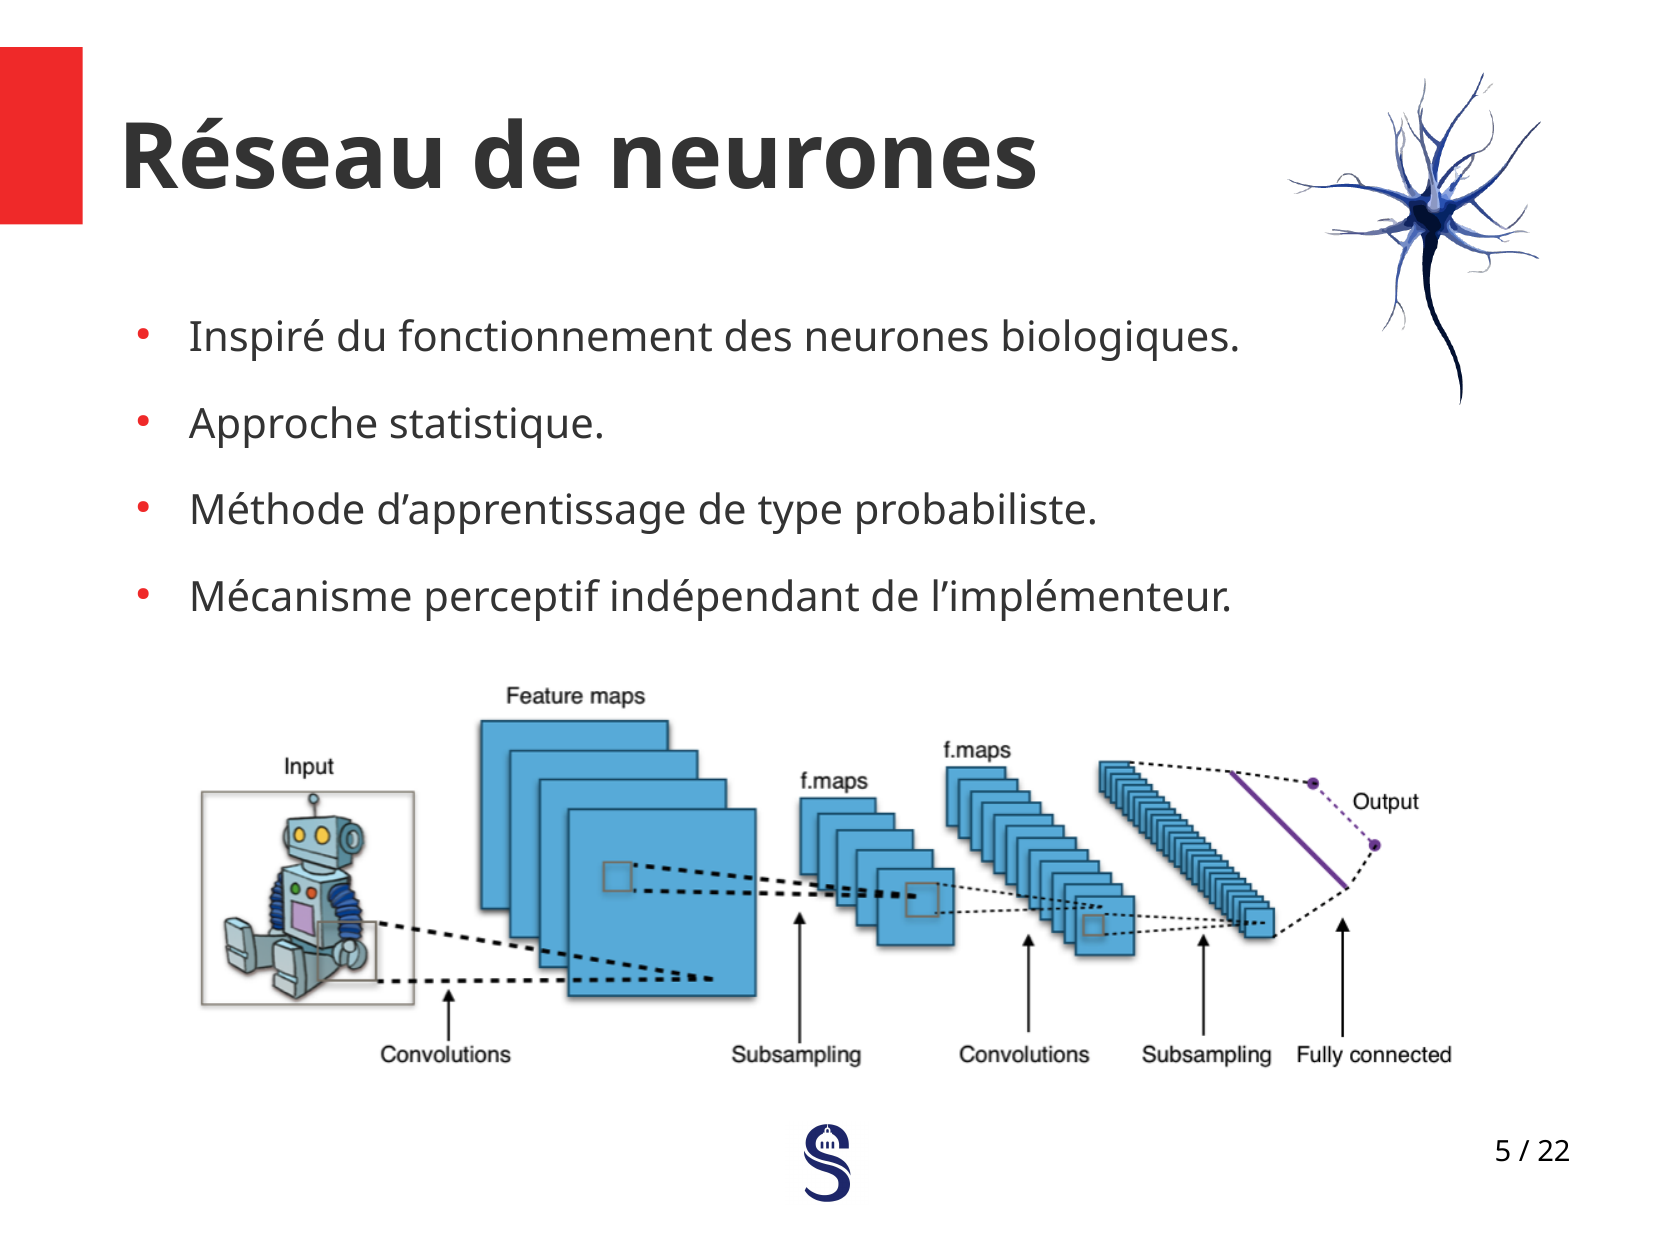

# Réseau de neurones
Inspiré du fonctionnement des neurones biologiques.
Approche statistique.
Méthode d’apprentissage de type probabiliste.
Mécanisme perceptif indépendant de l’implémenteur.
5